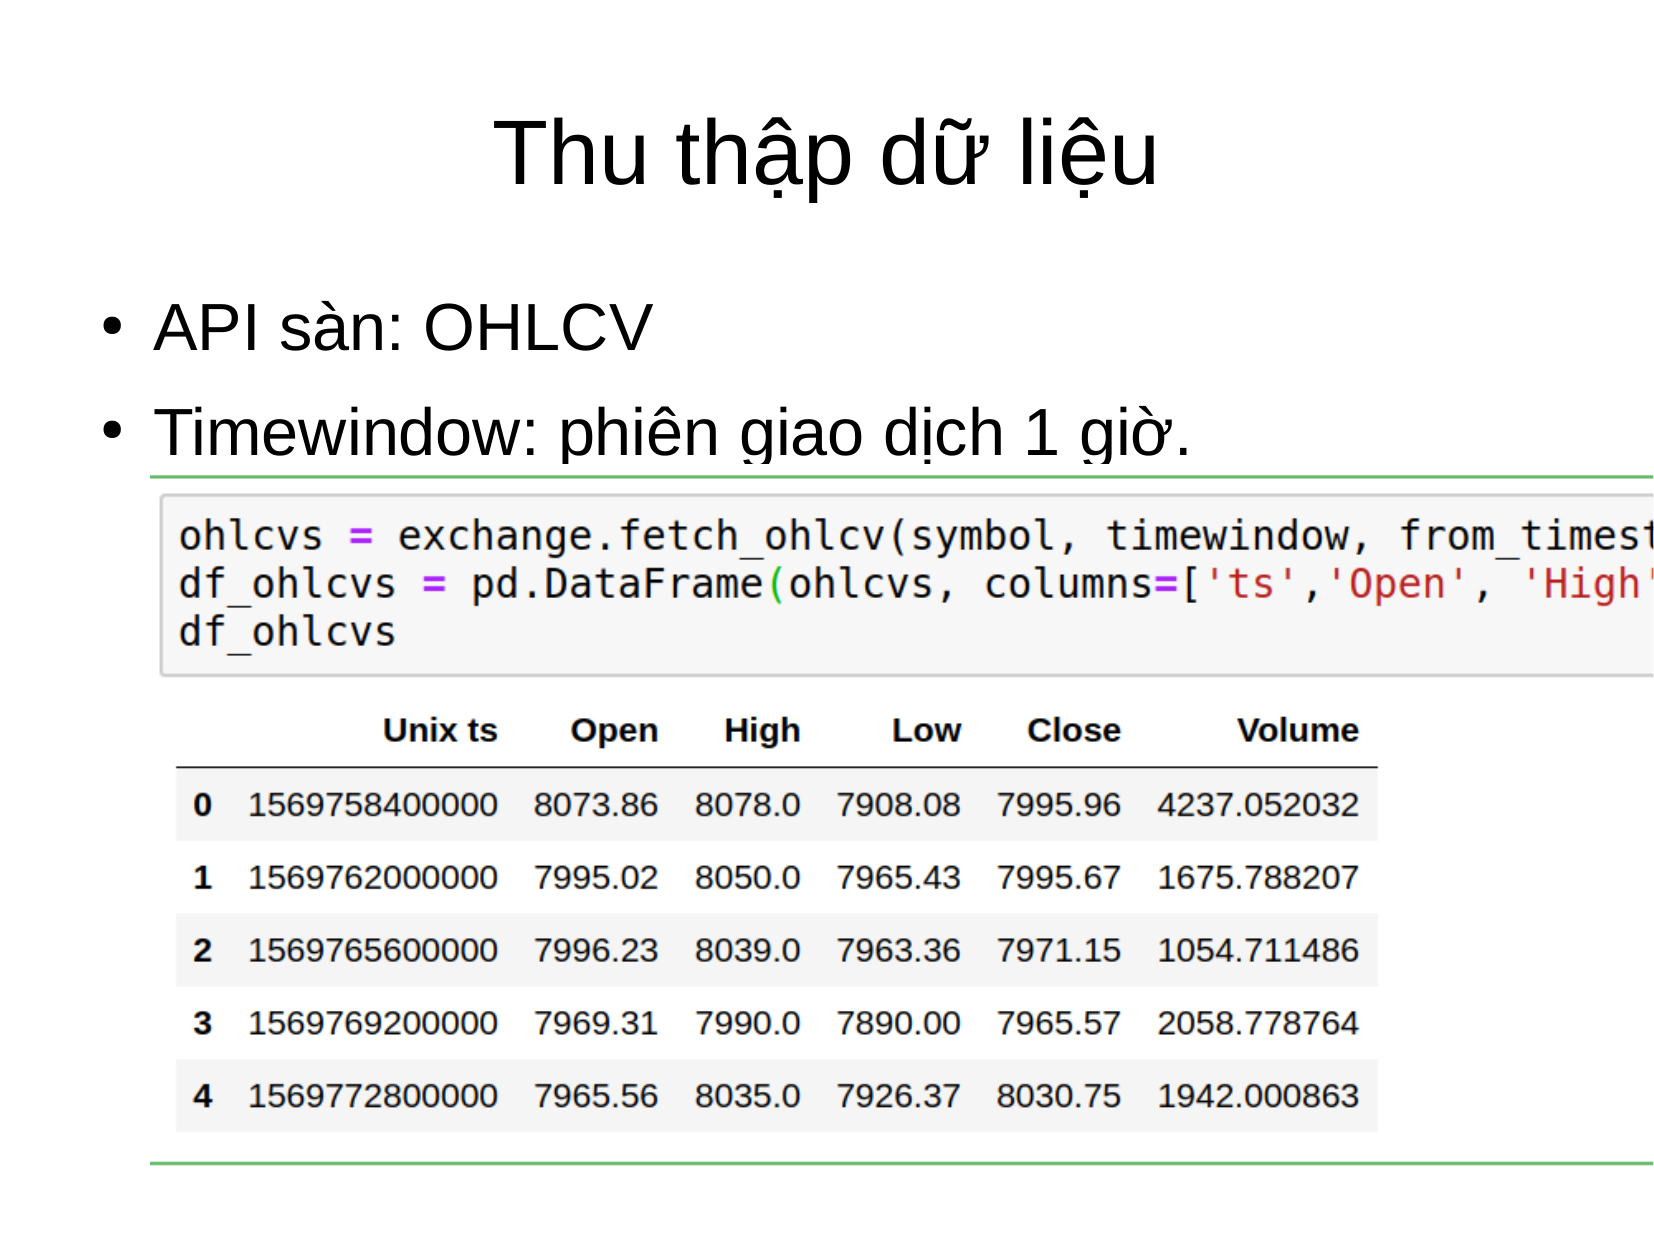

# Thu thập dữ liệu
API sàn: OHLCV
Timewindow: phiên giao dịch 1 giờ.